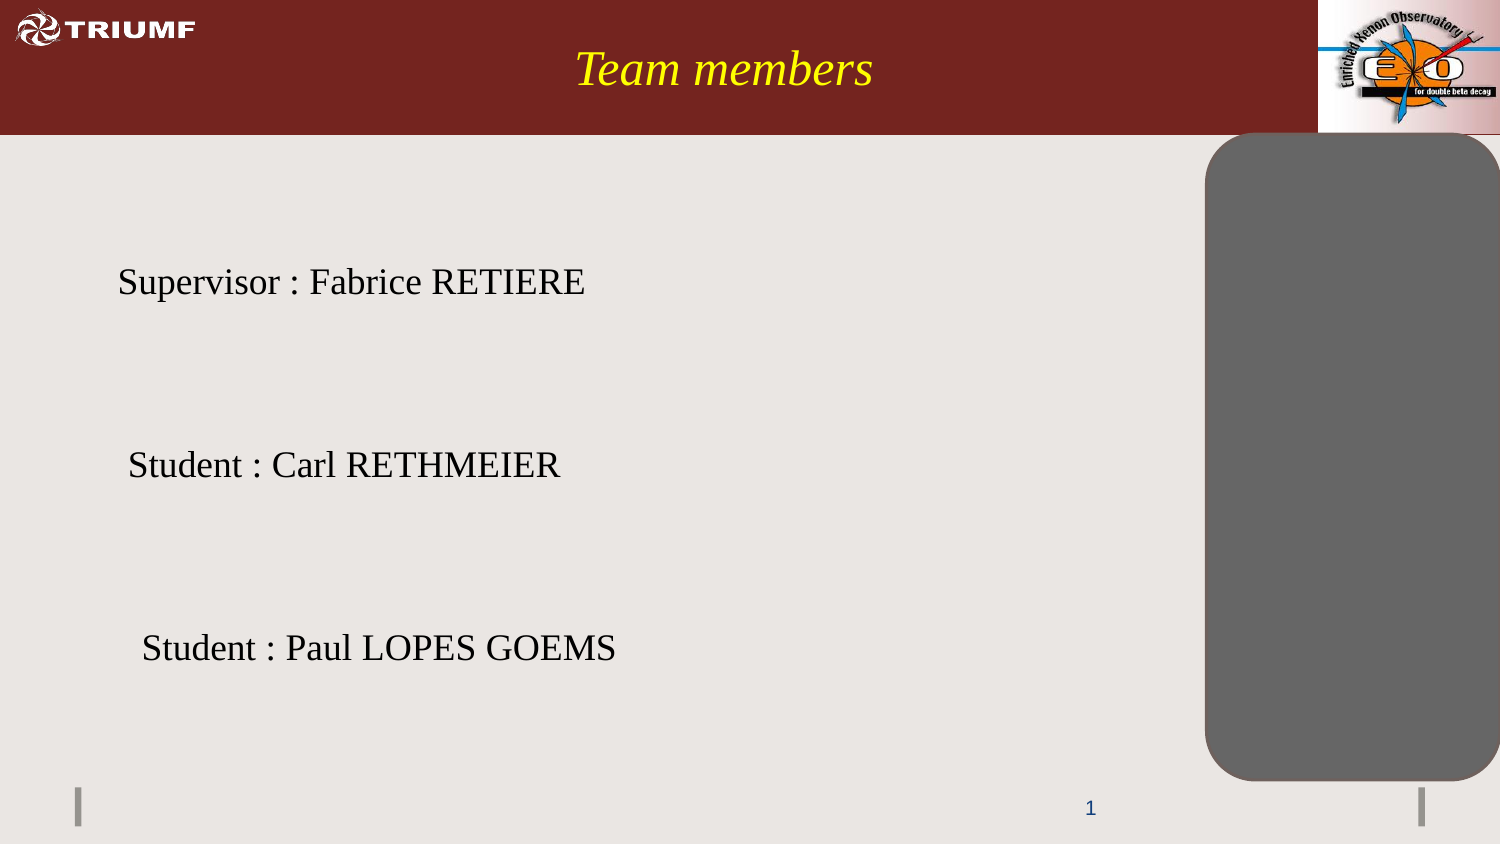

Team members
Supervisor : Fabrice RETIERE
Student : Carl RETHMEIER
Student : Paul LOPES GOEMS